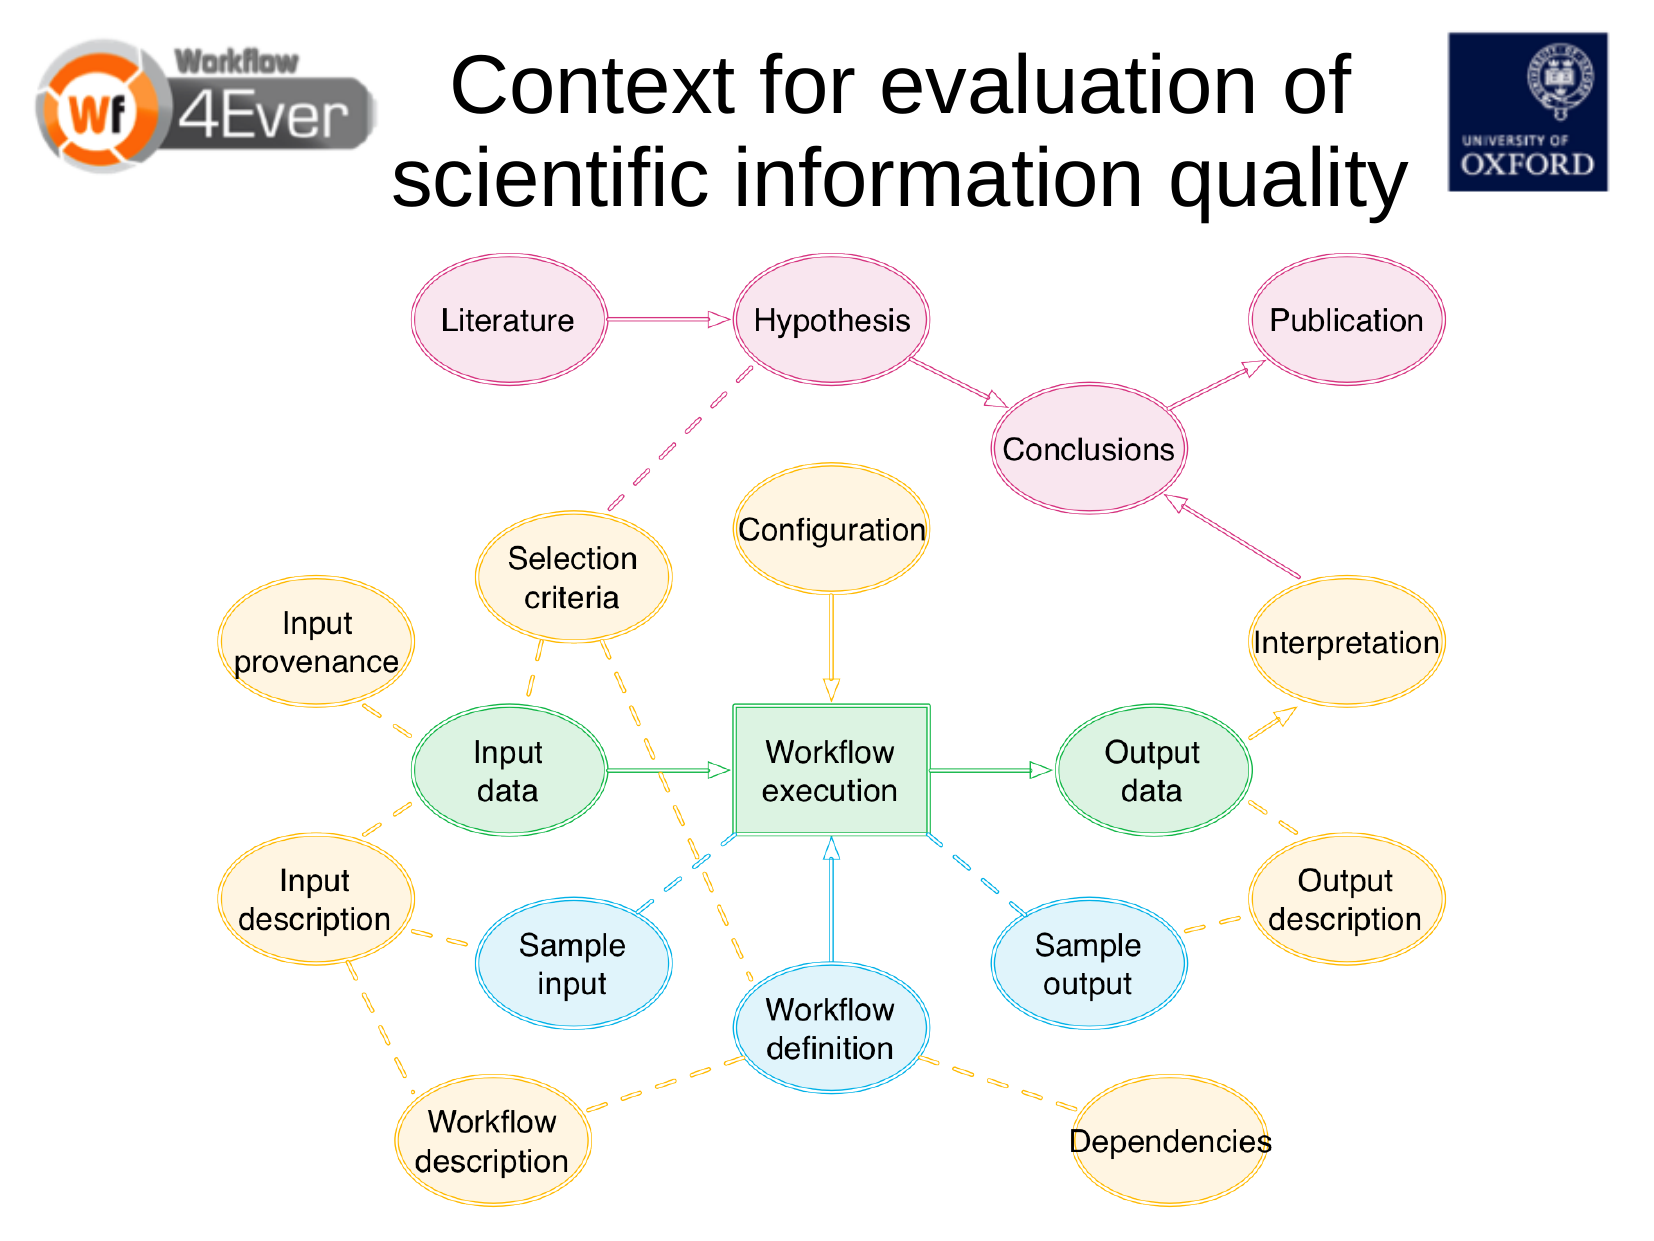

# Context for evaluation of scientific information quality